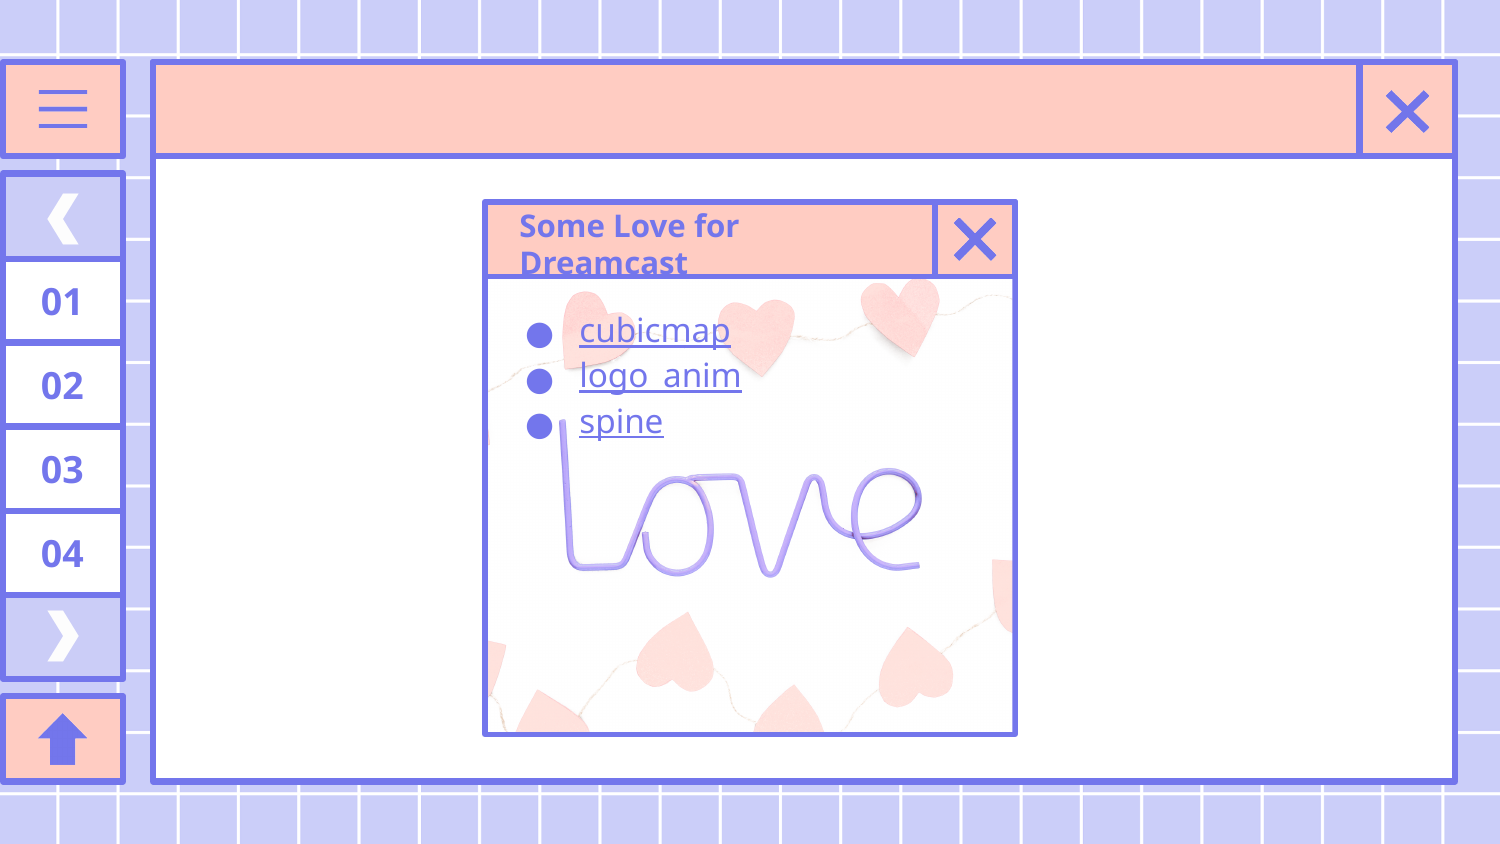

Some Love for Dreamcast
01
cubicmap
logo_anim
spine
02
03
04